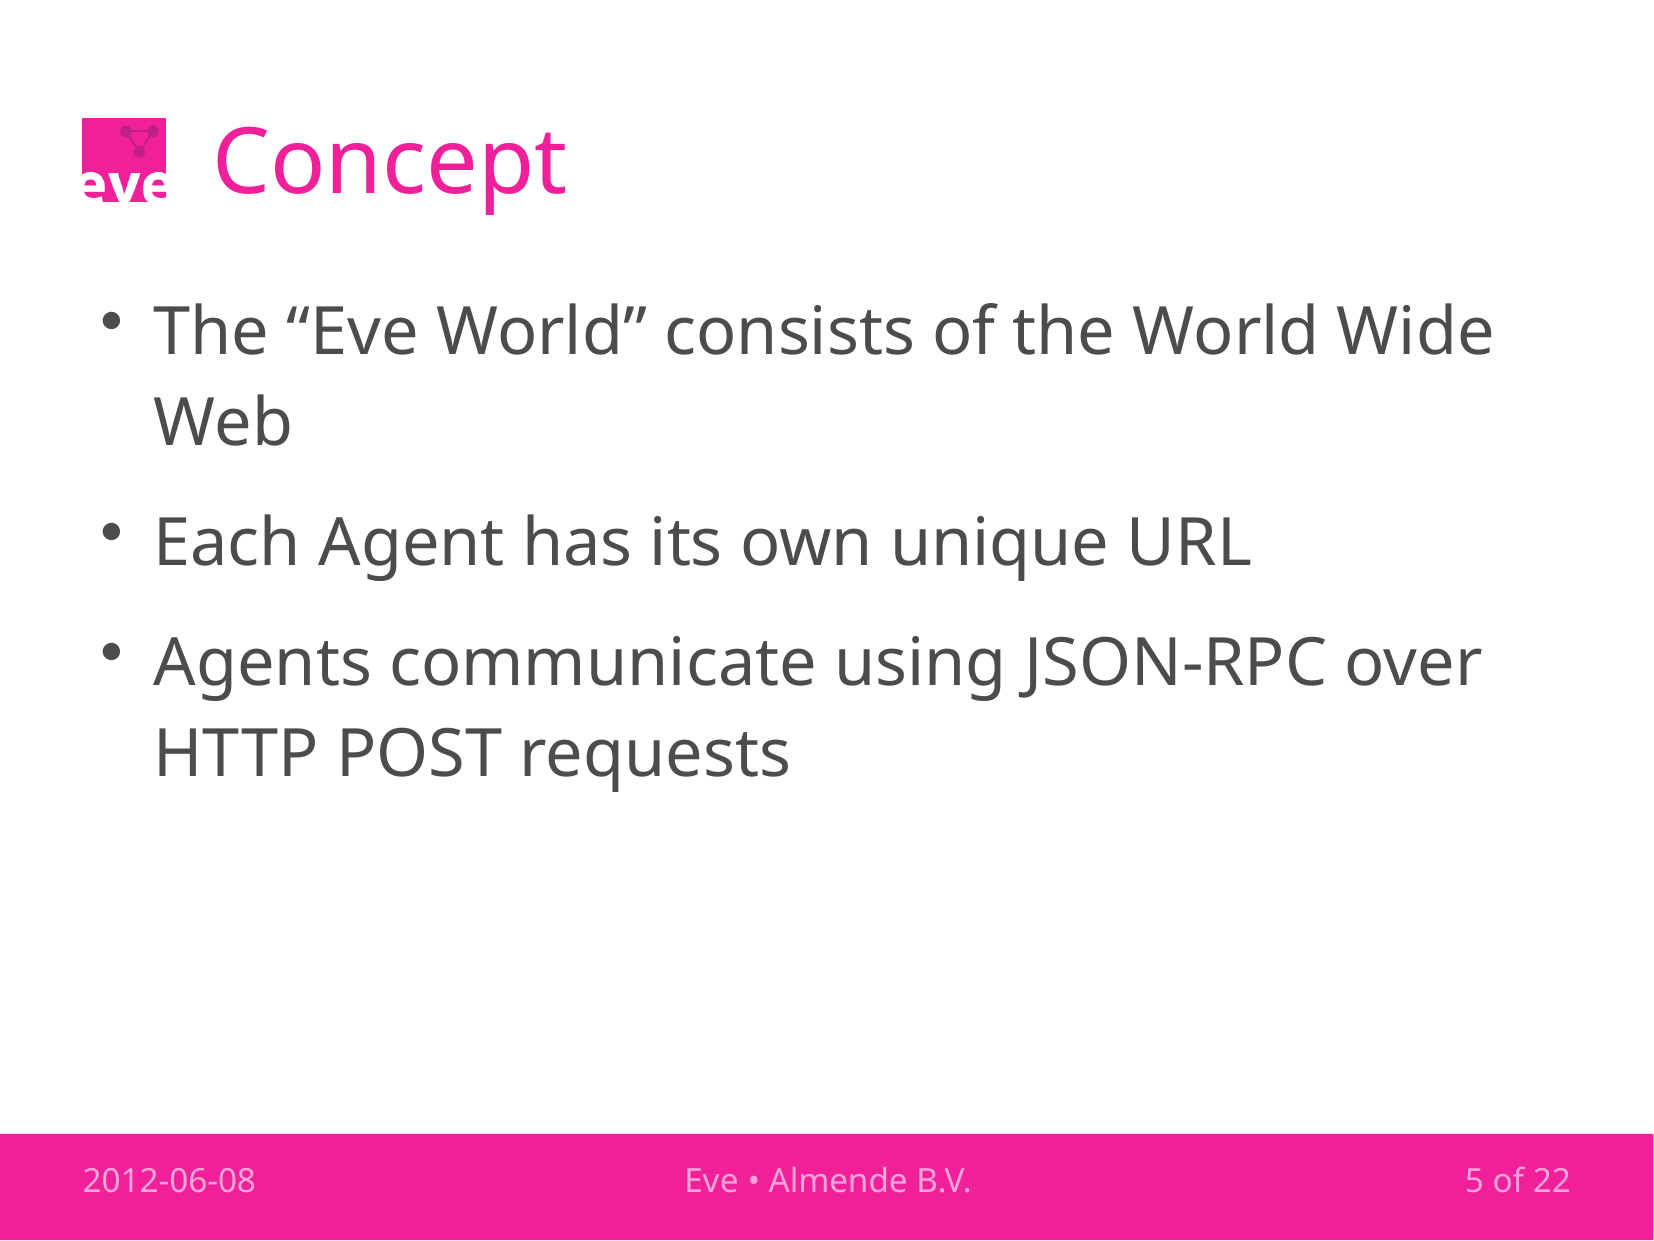

# Concept
The “Eve World” consists of the World Wide Web
Each Agent has its own unique URL
Agents communicate using JSON-RPC over HTTP POST requests
2012-06-08
5